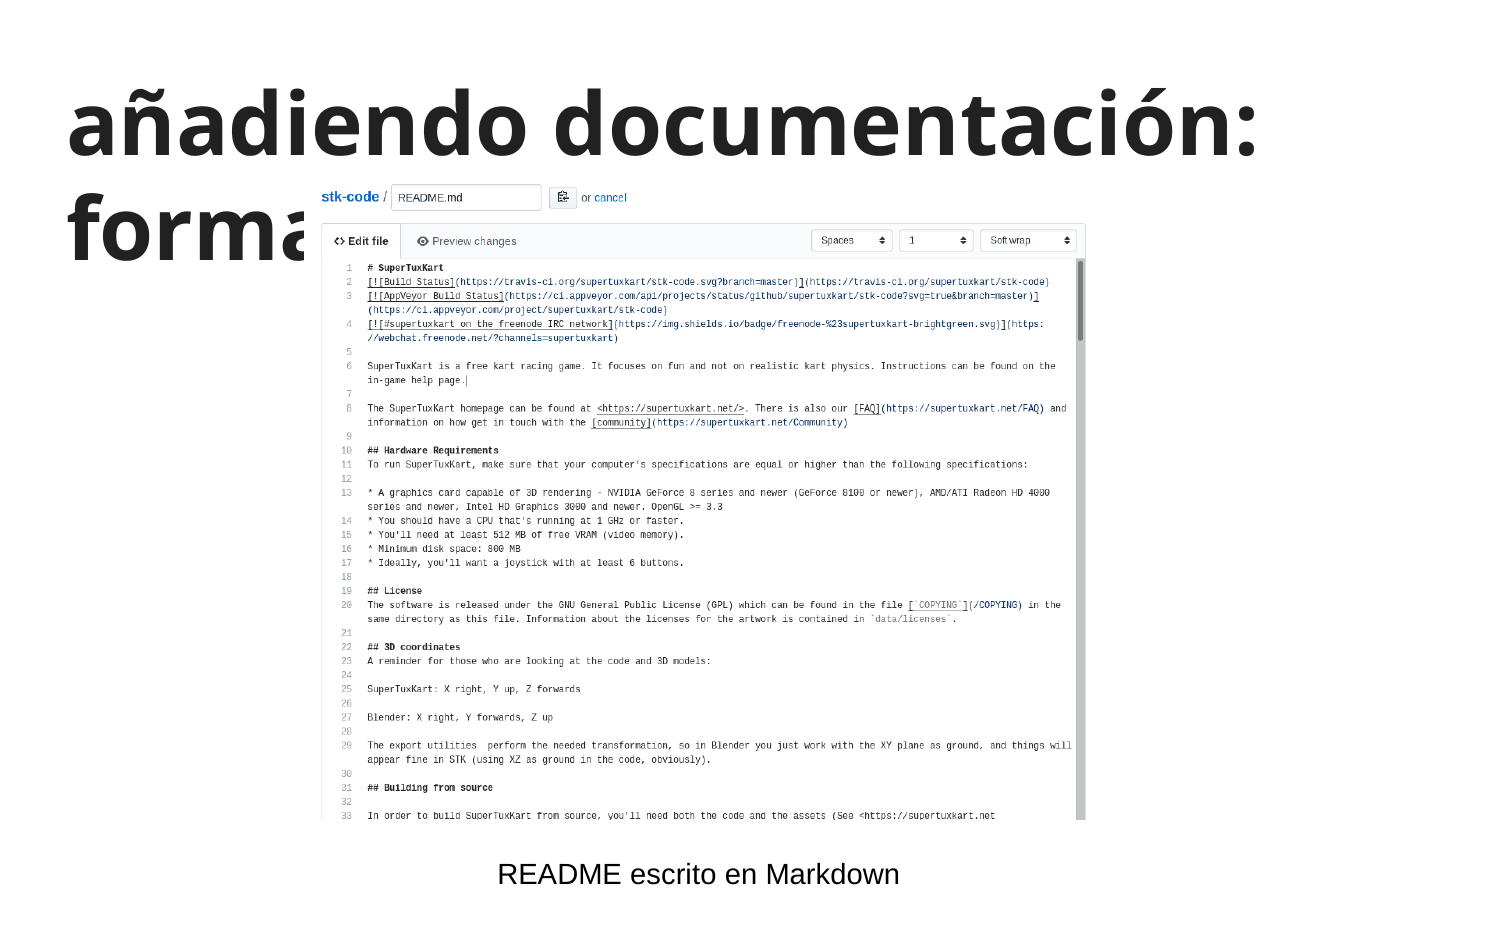

# añadiendo documentación: formatos
README escrito en Markdown